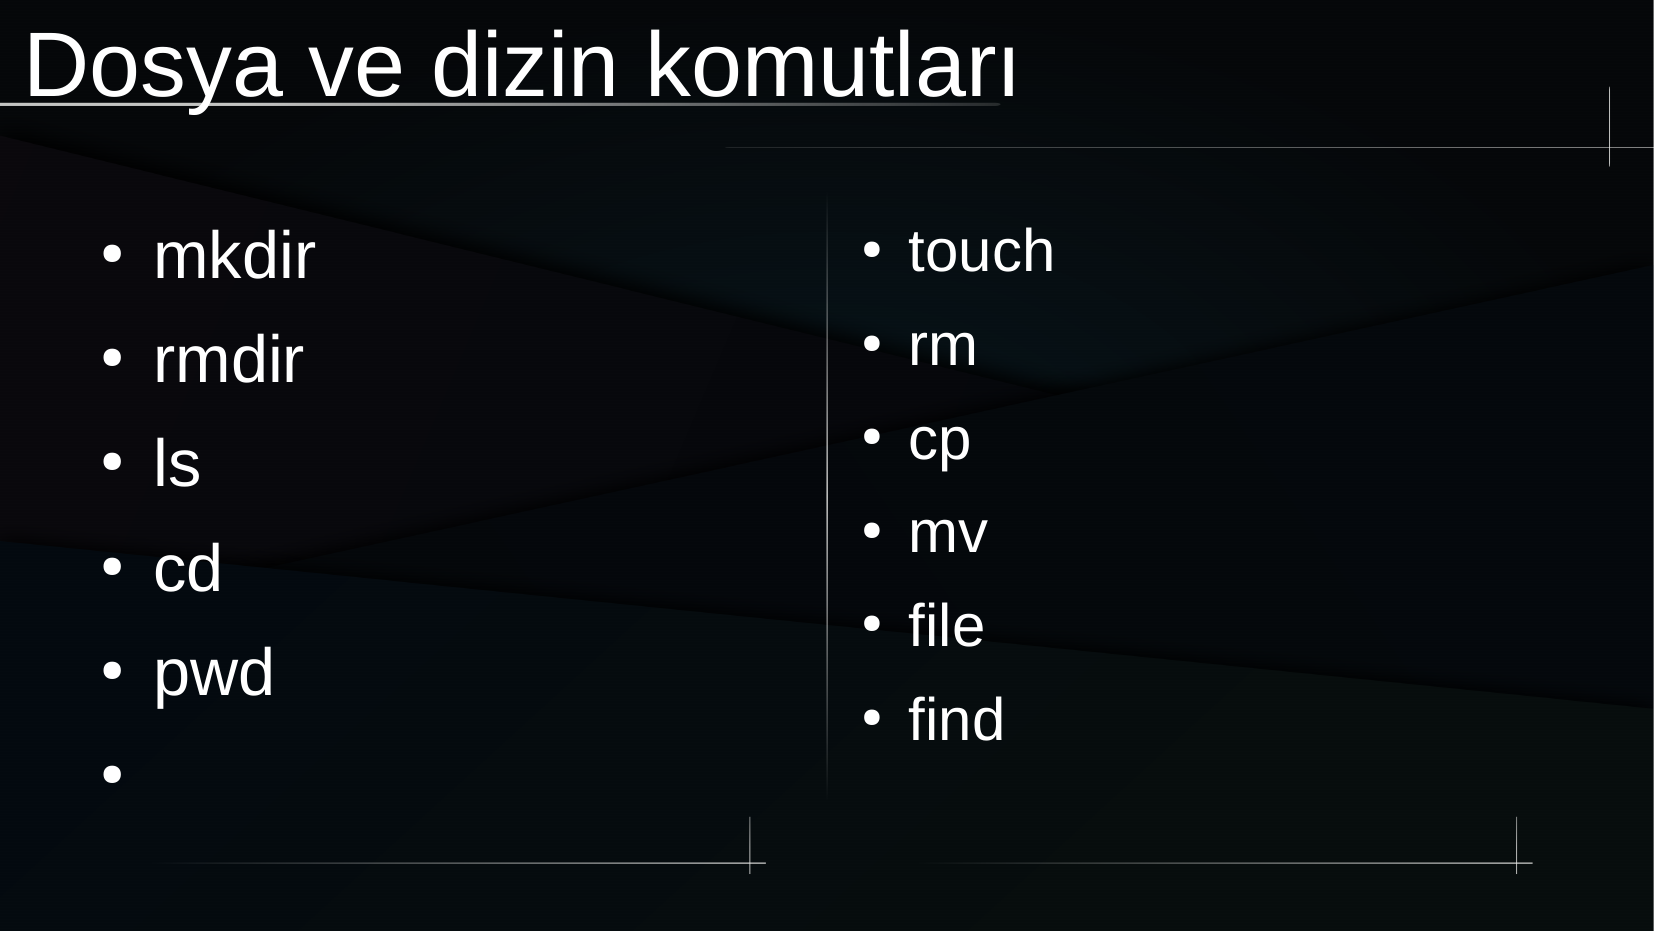

# Dosya ve dizin komutları
mkdir
rmdir
ls
cd
pwd
touch
rm
cp
mv
file
find